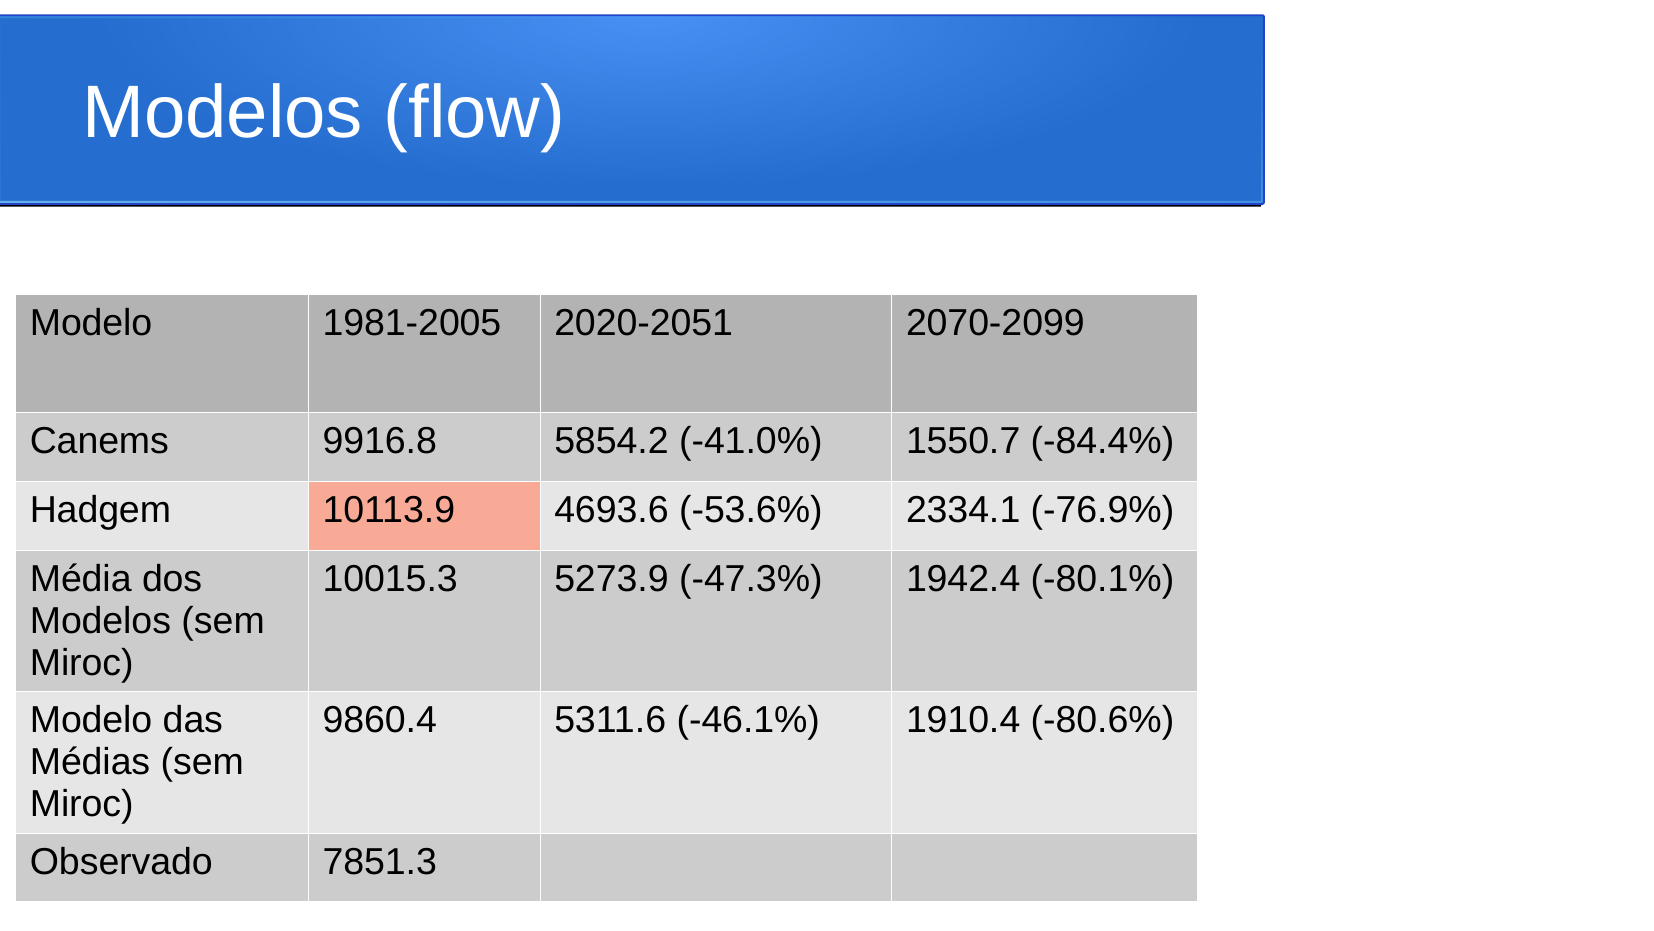

# Modelos (flow)
| Modelo | 1981-2005 | 2020-2051 | 2070-2099 |
| --- | --- | --- | --- |
| Canems | 9916.8 | 5854.2 (-41.0%) | 1550.7 (-84.4%) |
| Hadgem | 10113.9 | 4693.6 (-53.6%) | 2334.1 (-76.9%) |
| Média dos Modelos (sem Miroc) | 10015.3 | 5273.9 (-47.3%) | 1942.4 (-80.1%) |
| Modelo das Médias (sem Miroc) | 9860.4 | 5311.6 (-46.1%) | 1910.4 (-80.6%) |
| Observado | 7851.3 | | |